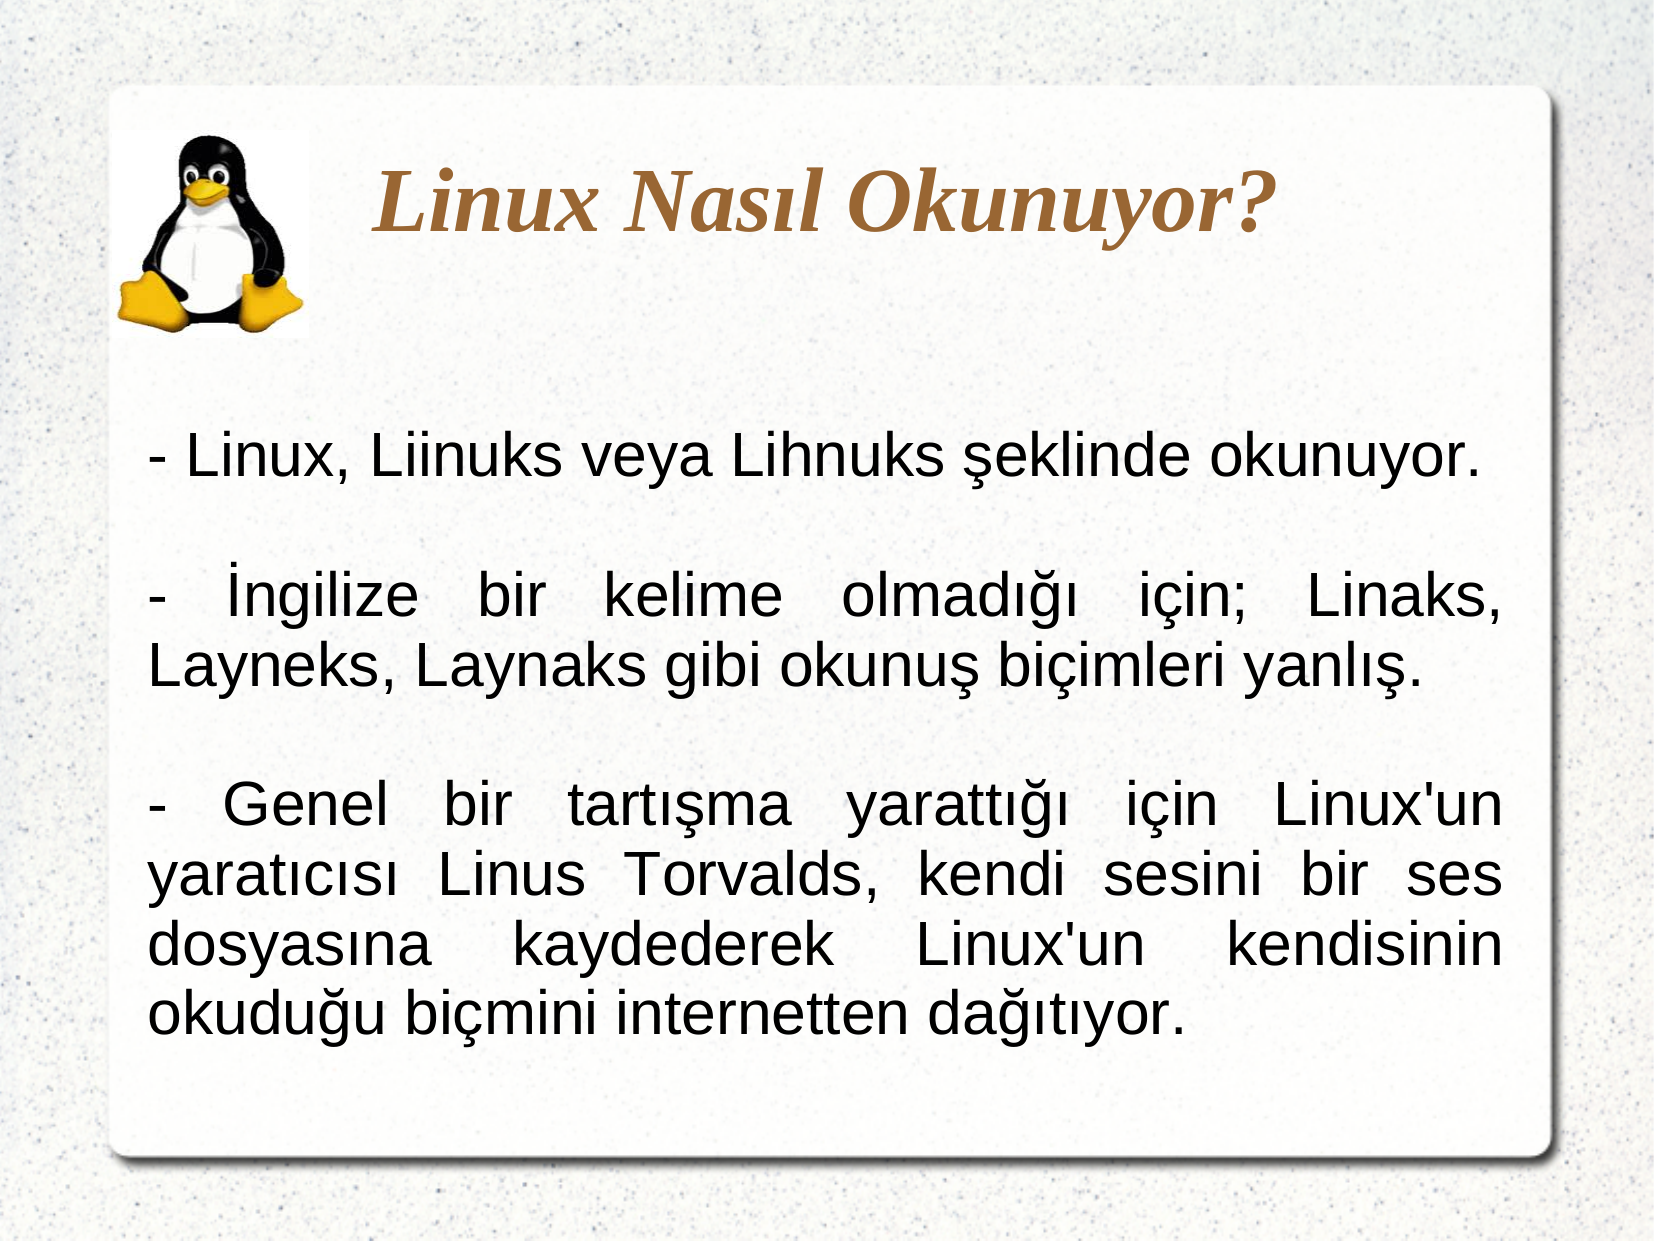

# Linux Nasıl Okunuyor?
- Linux, Liinuks veya Lihnuks şeklinde okunuyor.
- İngilize bir kelime olmadığı için; Linaks, Layneks, Laynaks gibi okunuş biçimleri yanlış.
- Genel bir tartışma yarattığı için Linux'un yaratıcısı Linus Torvalds, kendi sesini bir ses dosyasına kaydederek Linux'un kendisinin okuduğu biçmini internetten dağıtıyor.